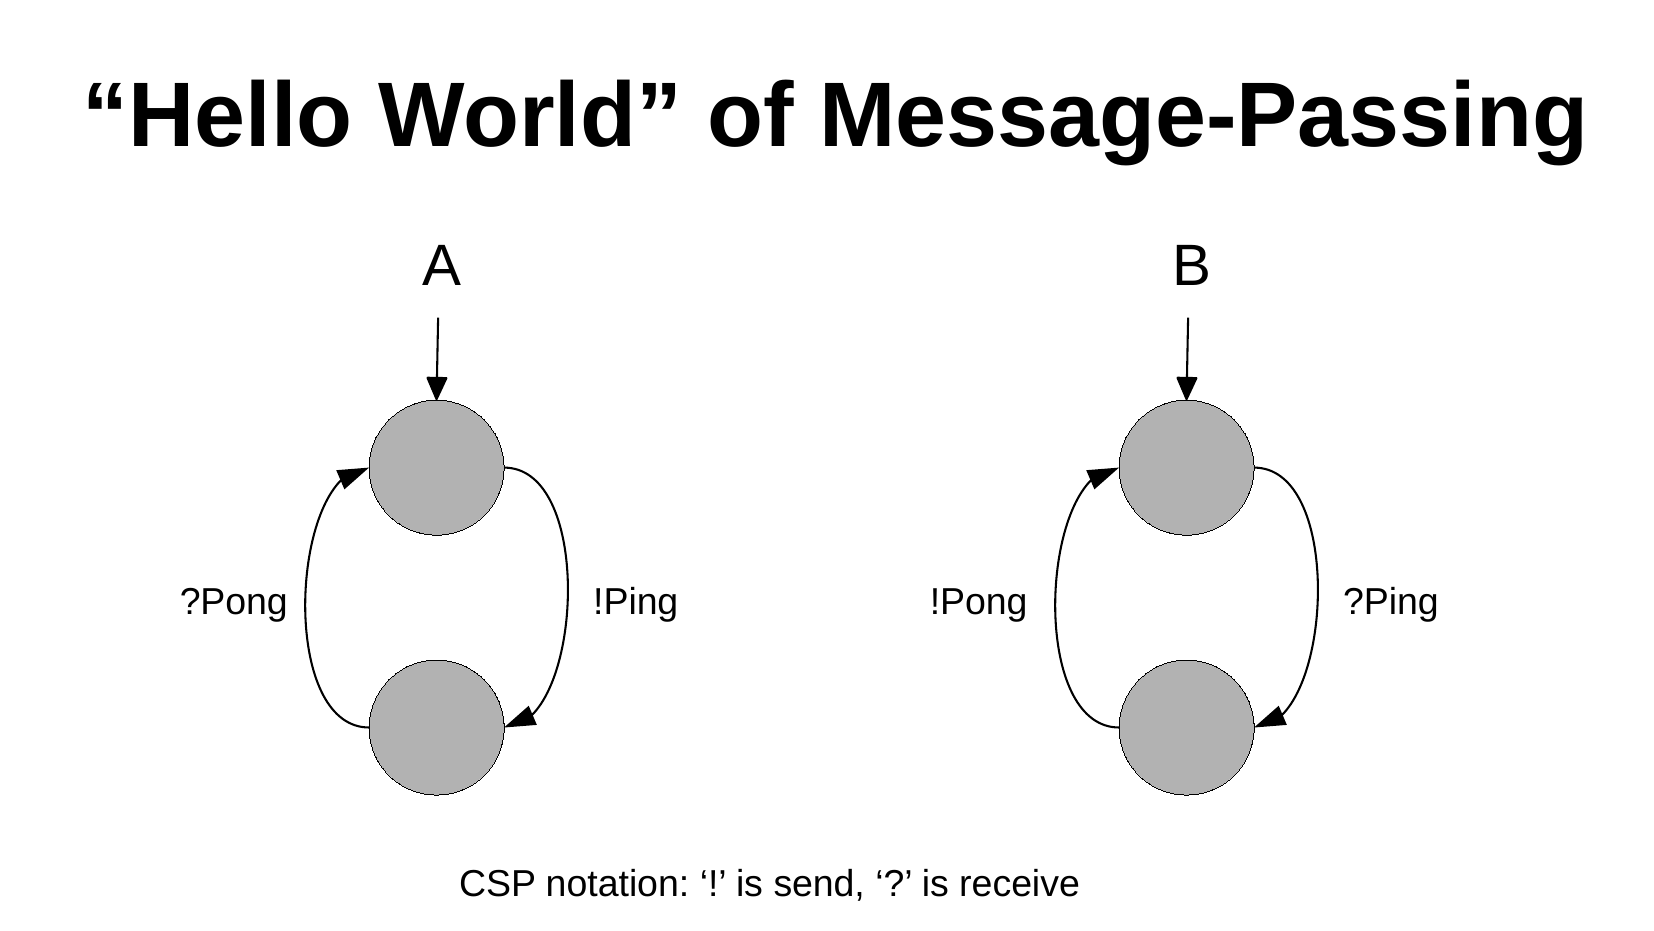

# “Hello World” of Message-Passing
A
B
?Pong
!Ping
!Pong
?Ping
CSP notation: ‘!’ is send, ‘?’ is receive